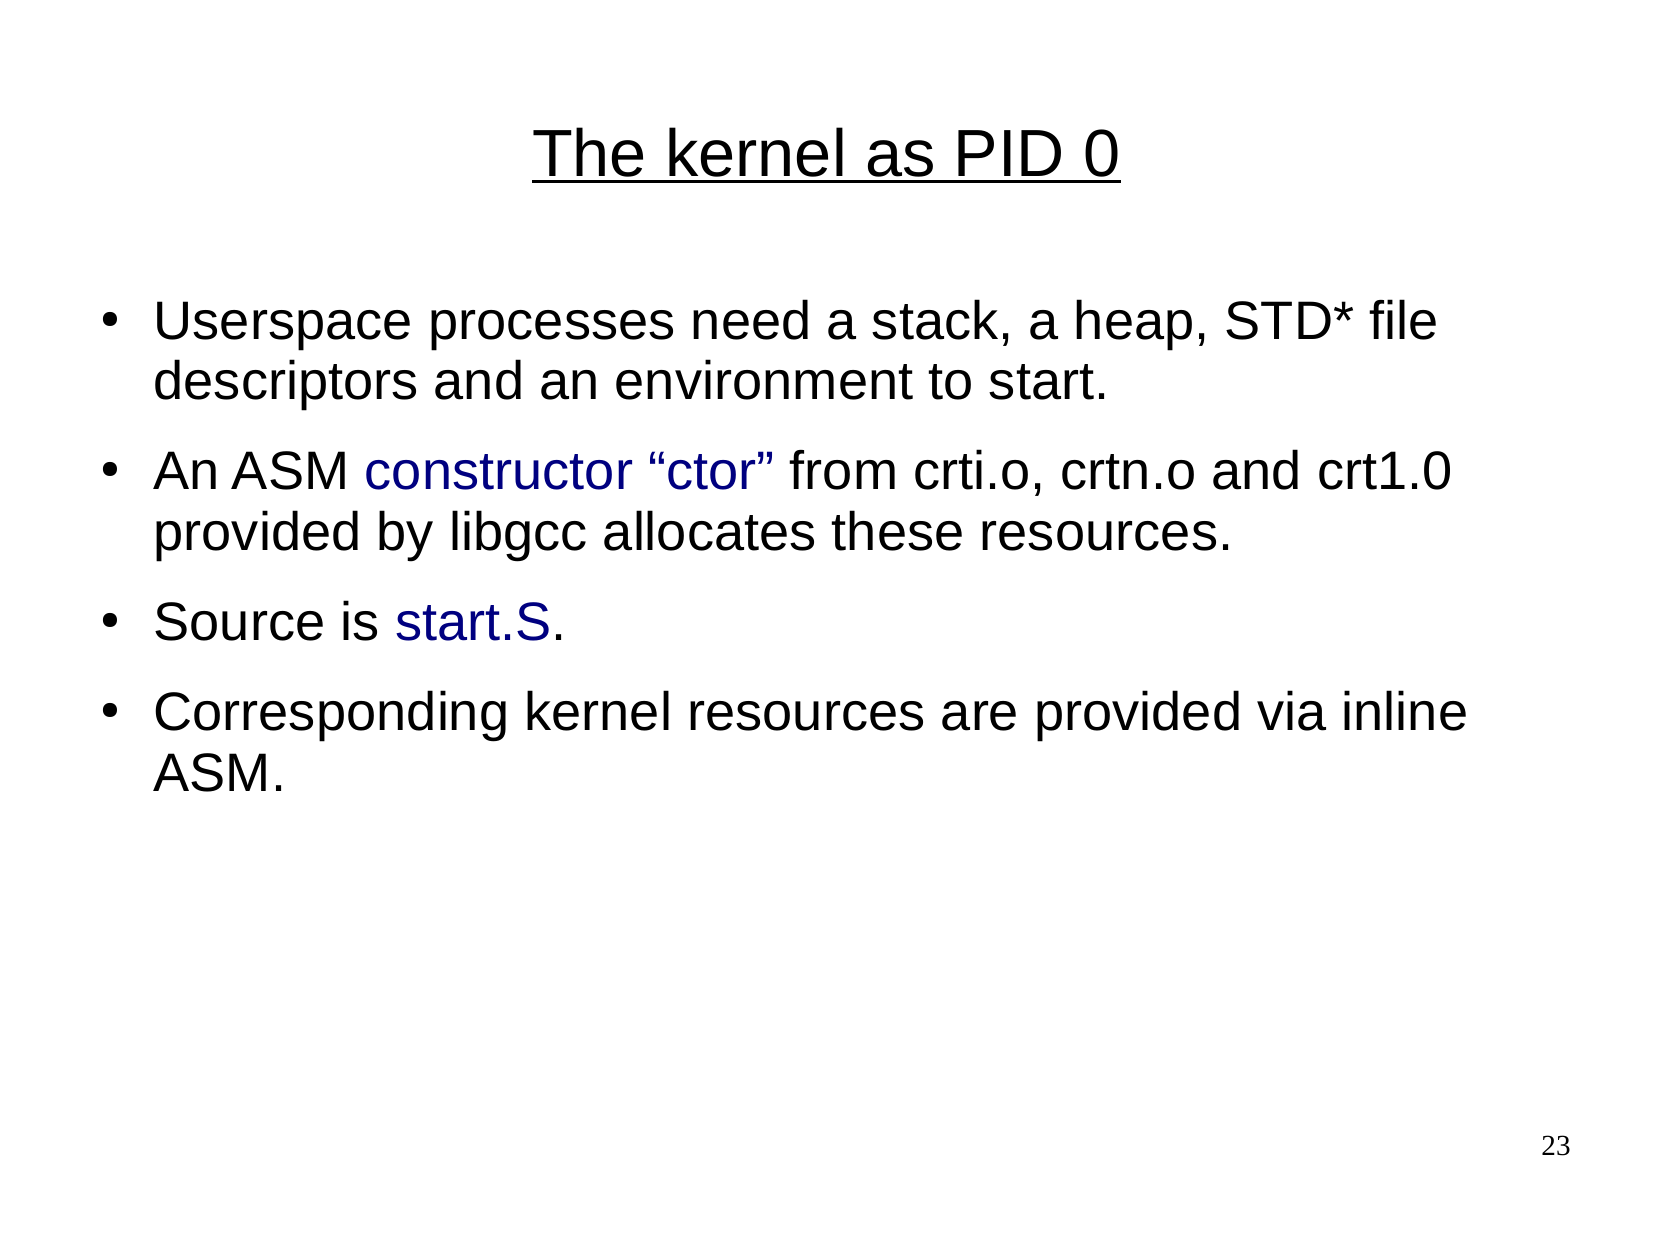

# The kernel as PID 0
Userspace processes need a stack, a heap, STD* file descriptors and an environment to start.
An ASM constructor “ctor” from crti.o, crtn.o and crt1.0 provided by libgcc allocates these resources.
Source is start.S.
Corresponding kernel resources are provided via inline ASM.
23